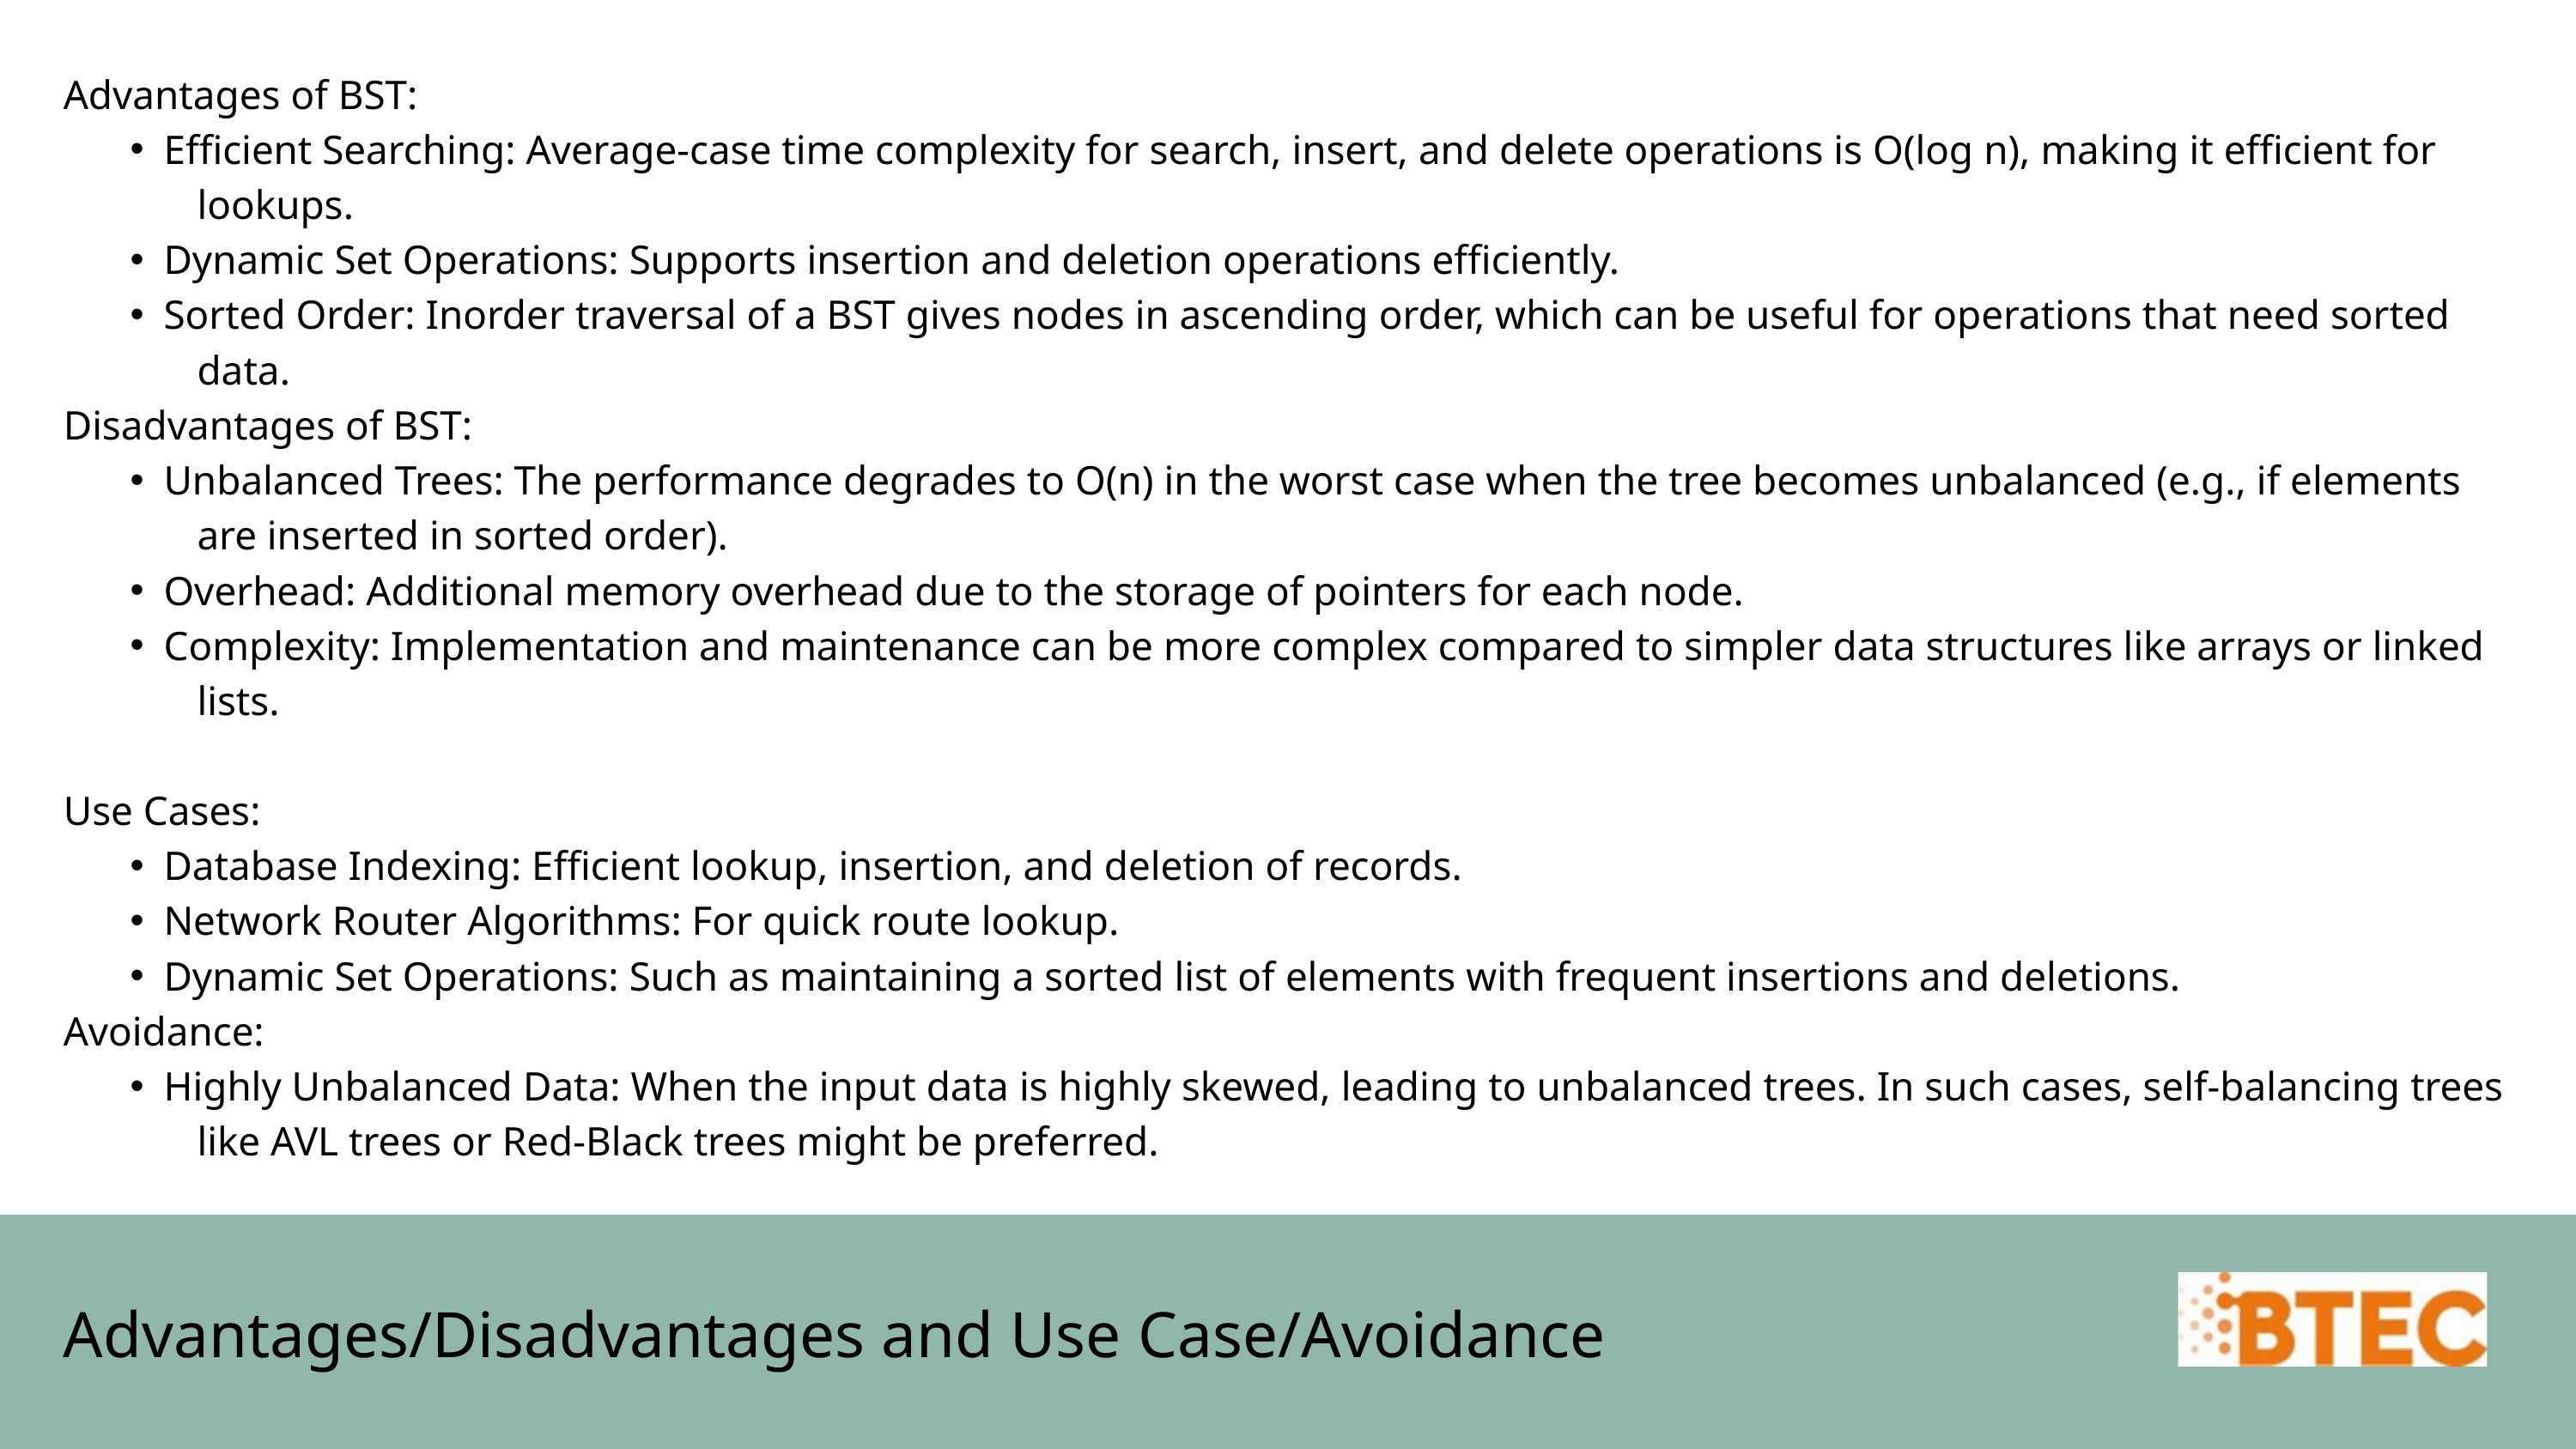

Advantages of BST:
Efficient Searching: Average-case time complexity for search, insert, and delete operations is O(log n), making it efficient for lookups.
Dynamic Set Operations: Supports insertion and deletion operations efficiently.
Sorted Order: Inorder traversal of a BST gives nodes in ascending order, which can be useful for operations that need sorted data.
Disadvantages of BST:
Unbalanced Trees: The performance degrades to O(n) in the worst case when the tree becomes unbalanced (e.g., if elements are inserted in sorted order).
Overhead: Additional memory overhead due to the storage of pointers for each node.
Complexity: Implementation and maintenance can be more complex compared to simpler data structures like arrays or linked lists.
Use Cases:
Database Indexing: Efficient lookup, insertion, and deletion of records.
Network Router Algorithms: For quick route lookup.
Dynamic Set Operations: Such as maintaining a sorted list of elements with frequent insertions and deletions.
Avoidance:
Highly Unbalanced Data: When the input data is highly skewed, leading to unbalanced trees. In such cases, self-balancing trees like AVL trees or Red-Black trees might be preferred.
Advantages/Disadvantages and Use Case/Avoidance